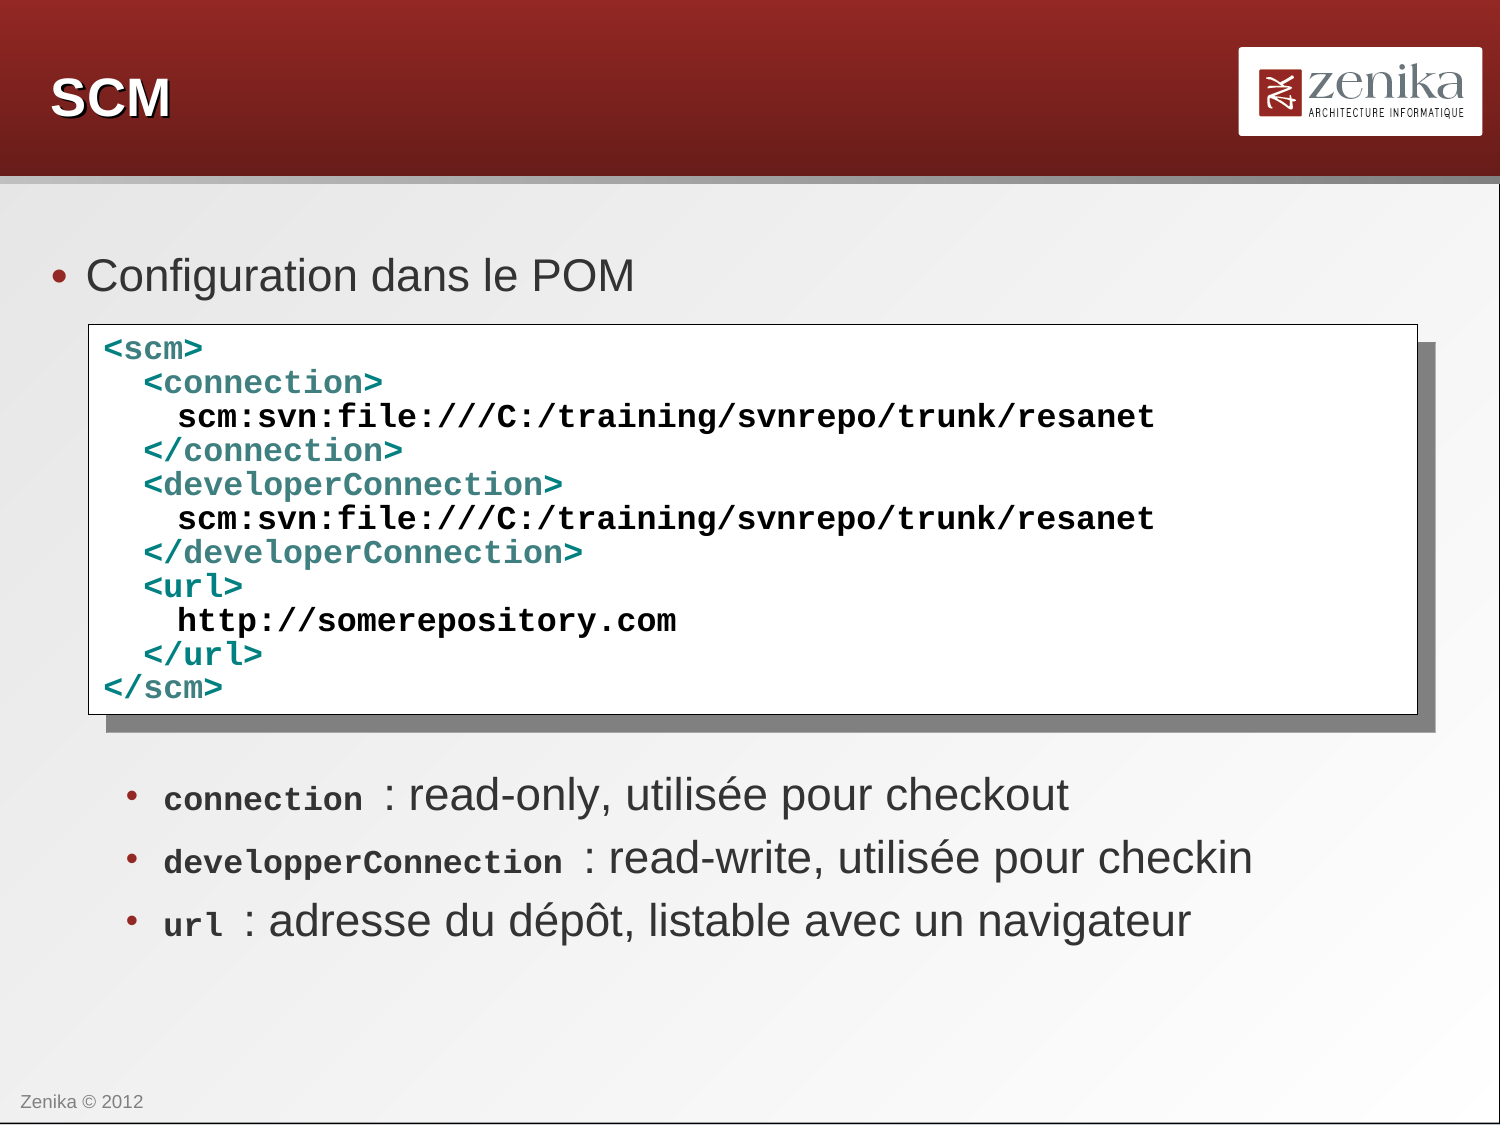

# SCM
Configuration dans le POM
connection : read-only, utilisée pour checkout
developperConnection : read-write, utilisée pour checkin
url : adresse du dépôt, listable avec un navigateur
<scm>
 <connection>
	scm:svn:file:///C:/training/svnrepo/trunk/resanet
 </connection>
 <developerConnection>
 	scm:svn:file:///C:/training/svnrepo/trunk/resanet
 </developerConnection>
 <url>
 	http://somerepository.com
 </url>
</scm>